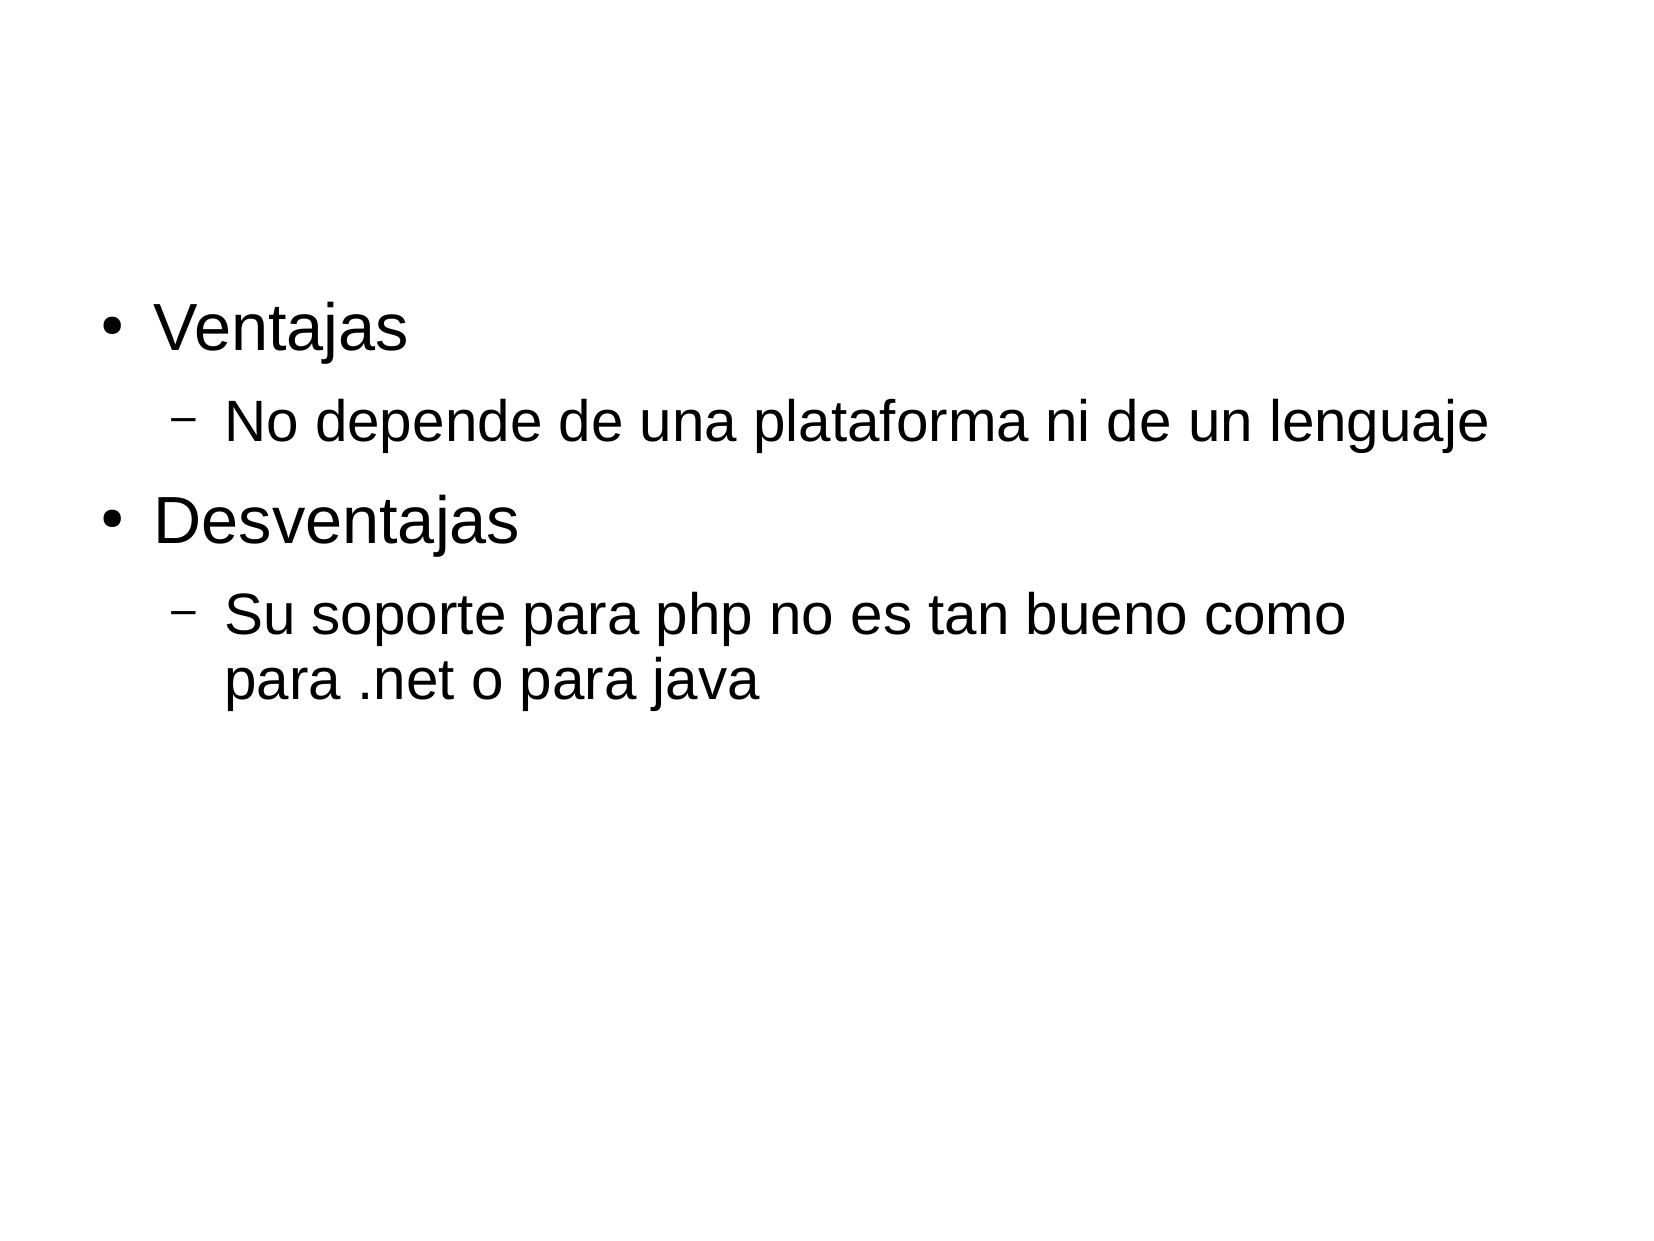

#
Ventajas
No depende de una plataforma ni de un lenguaje
Desventajas
Su soporte para php no es tan bueno como para .net o para java